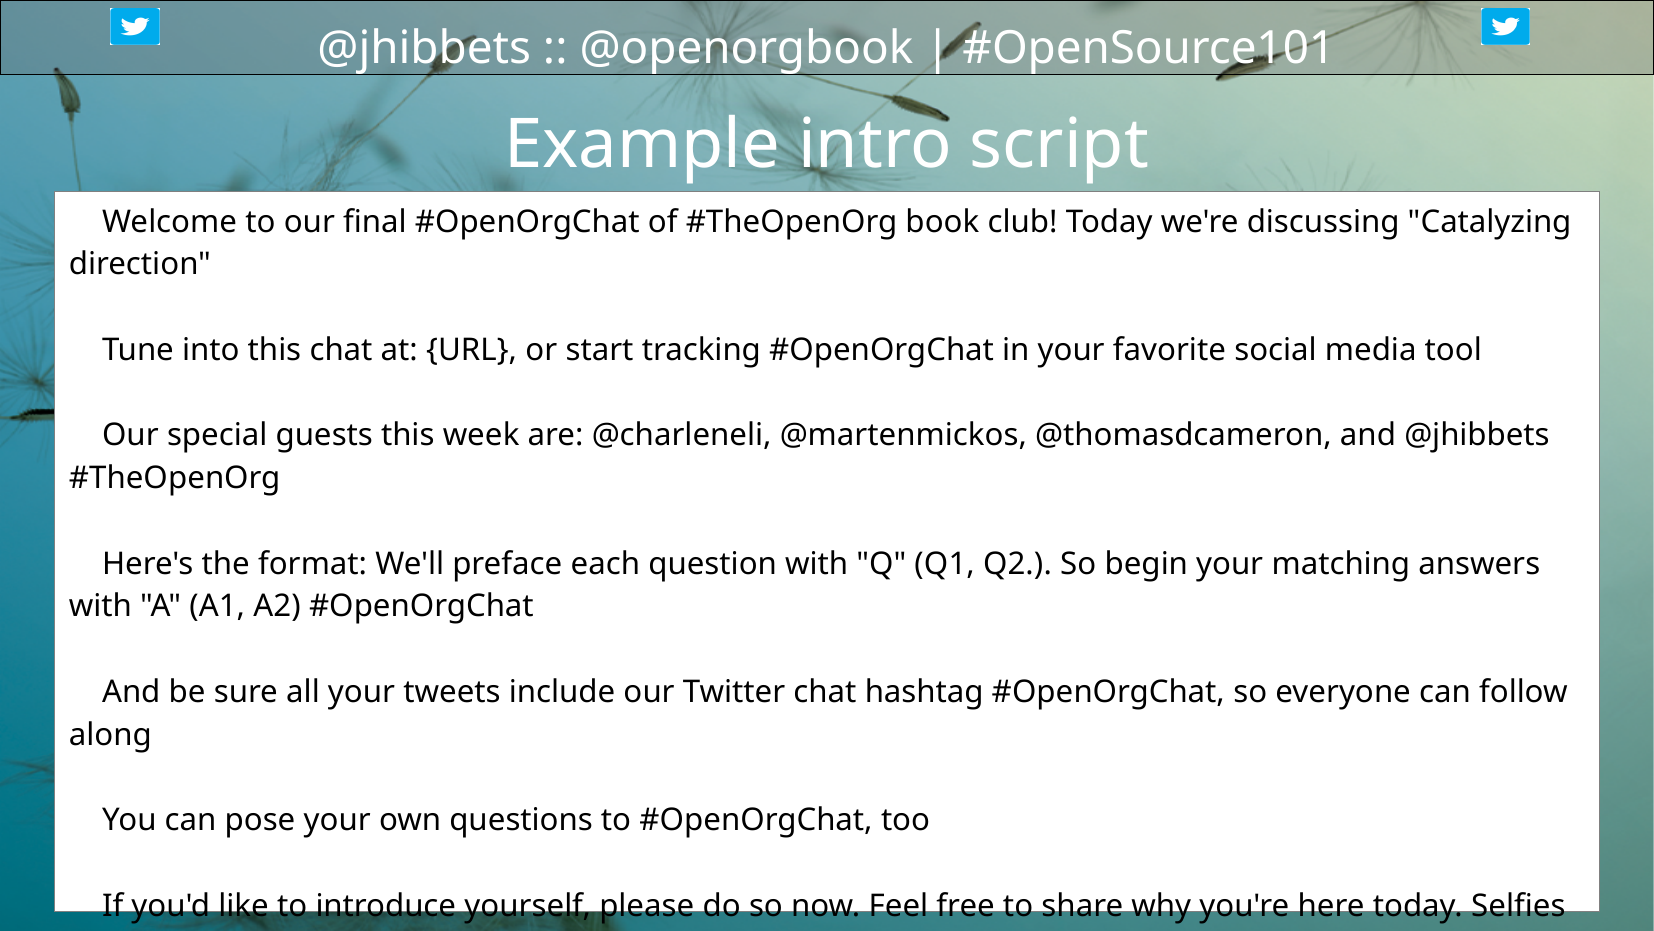

# Example intro script
 Welcome to our final #OpenOrgChat of #TheOpenOrg book club! Today we're discussing "Catalyzing direction"
 Tune into this chat at: {URL}, or start tracking #OpenOrgChat in your favorite social media tool
 Our special guests this week are: @charleneli, @martenmickos, @thomasdcameron, and @jhibbets #TheOpenOrg
 Here's the format: We'll preface each question with "Q" (Q1, Q2.). So begin your matching answers with "A" (A1, A2) #OpenOrgChat
 And be sure all your tweets include our Twitter chat hashtag #OpenOrgChat, so everyone can follow along
 You can pose your own questions to #OpenOrgChat, too
 If you'd like to introduce yourself, please do so now. Feel free to share why you're here today. Selfies welcome! #OpenOrgChat
 [ wait 2 minutes]
 Welcome, everyone. Here's today's first question ... #OpenOrgChat